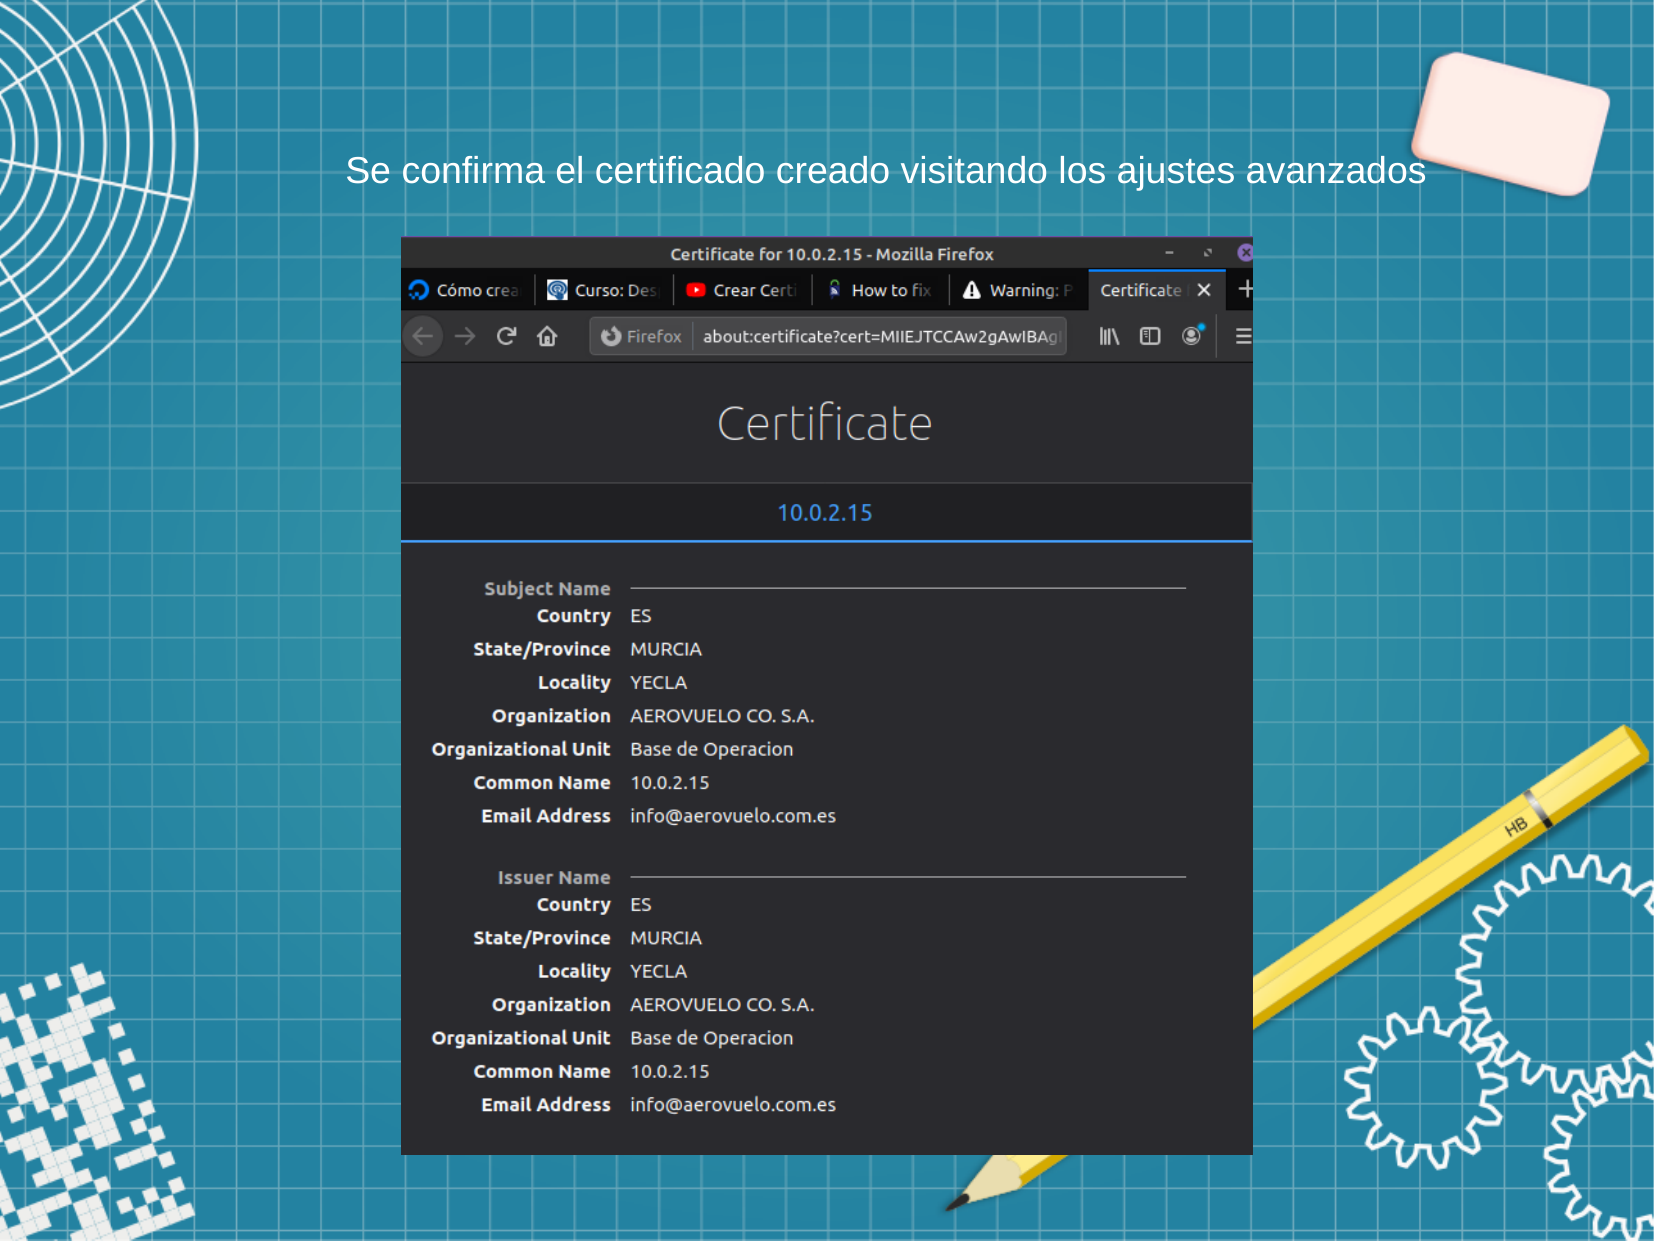

Se confirma el certificado creado visitando los ajustes avanzados